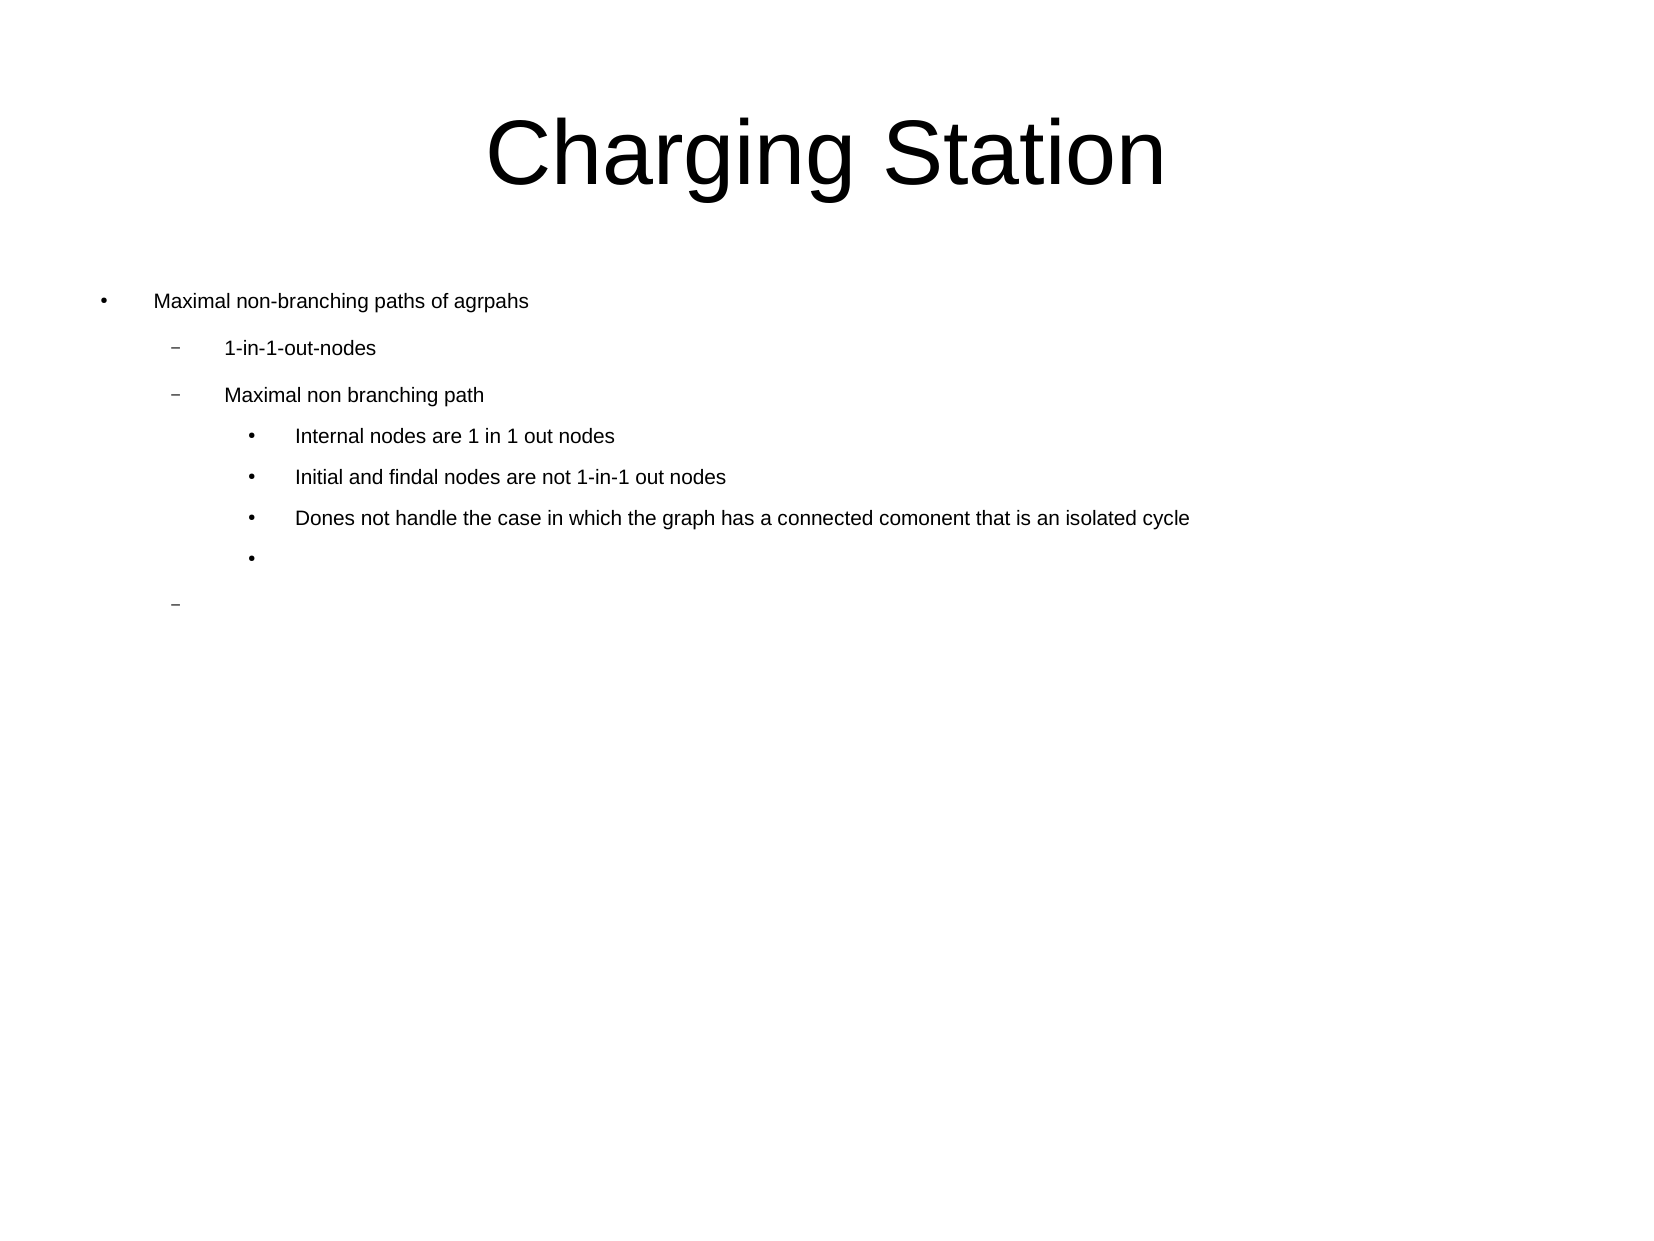

# Charging Station
Maximal non-branching paths of agrpahs
1-in-1-out-nodes
Maximal non branching path
Internal nodes are 1 in 1 out nodes
Initial and findal nodes are not 1-in-1 out nodes
Dones not handle the case in which the graph has a connected comonent that is an isolated cycle